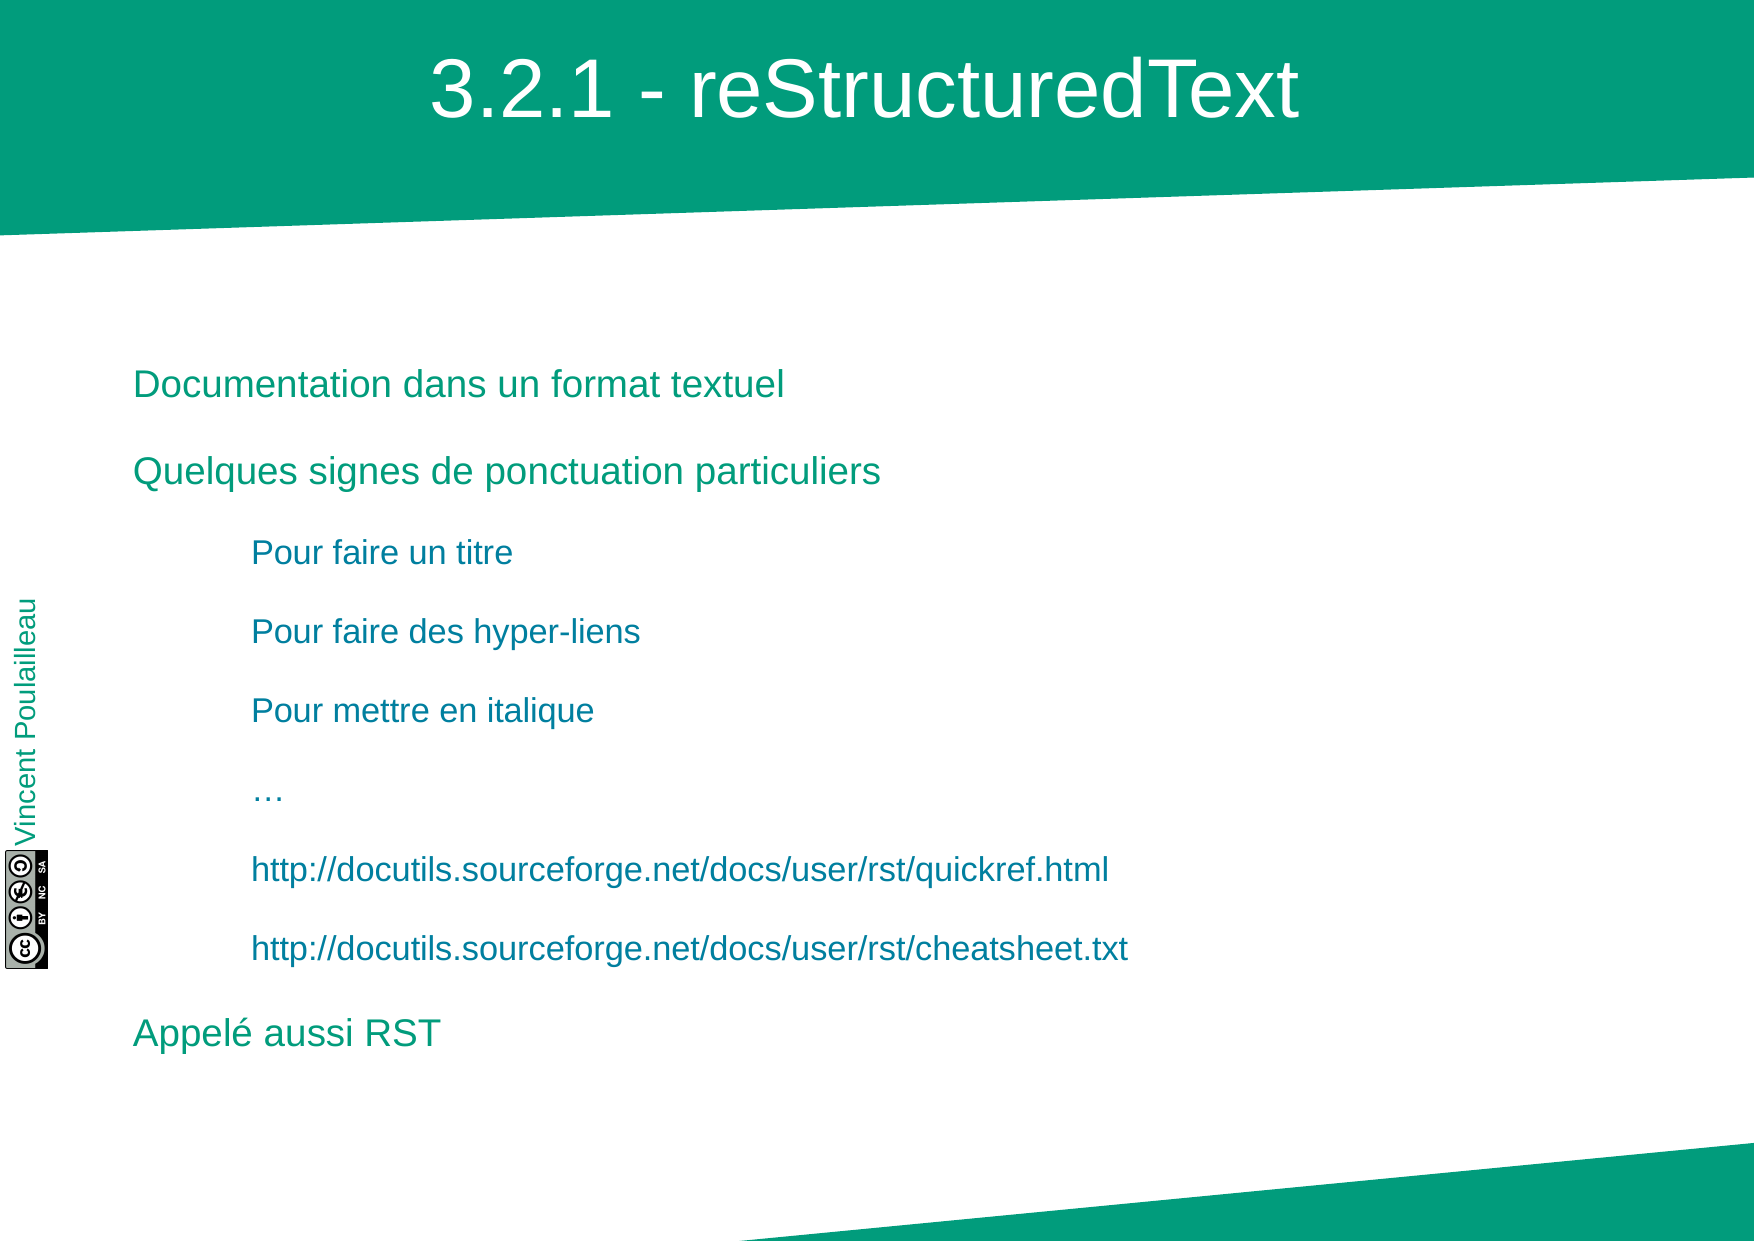

3.2.1 - reStructuredText
Documentation dans un format textuel
Quelques signes de ponctuation particuliers
Pour faire un titre
Pour faire des hyper-liens
Pour mettre en italique
…
http://docutils.sourceforge.net/docs/user/rst/quickref.html
http://docutils.sourceforge.net/docs/user/rst/cheatsheet.txt
Appelé aussi RST
© 2019 Vincent Poulailleau